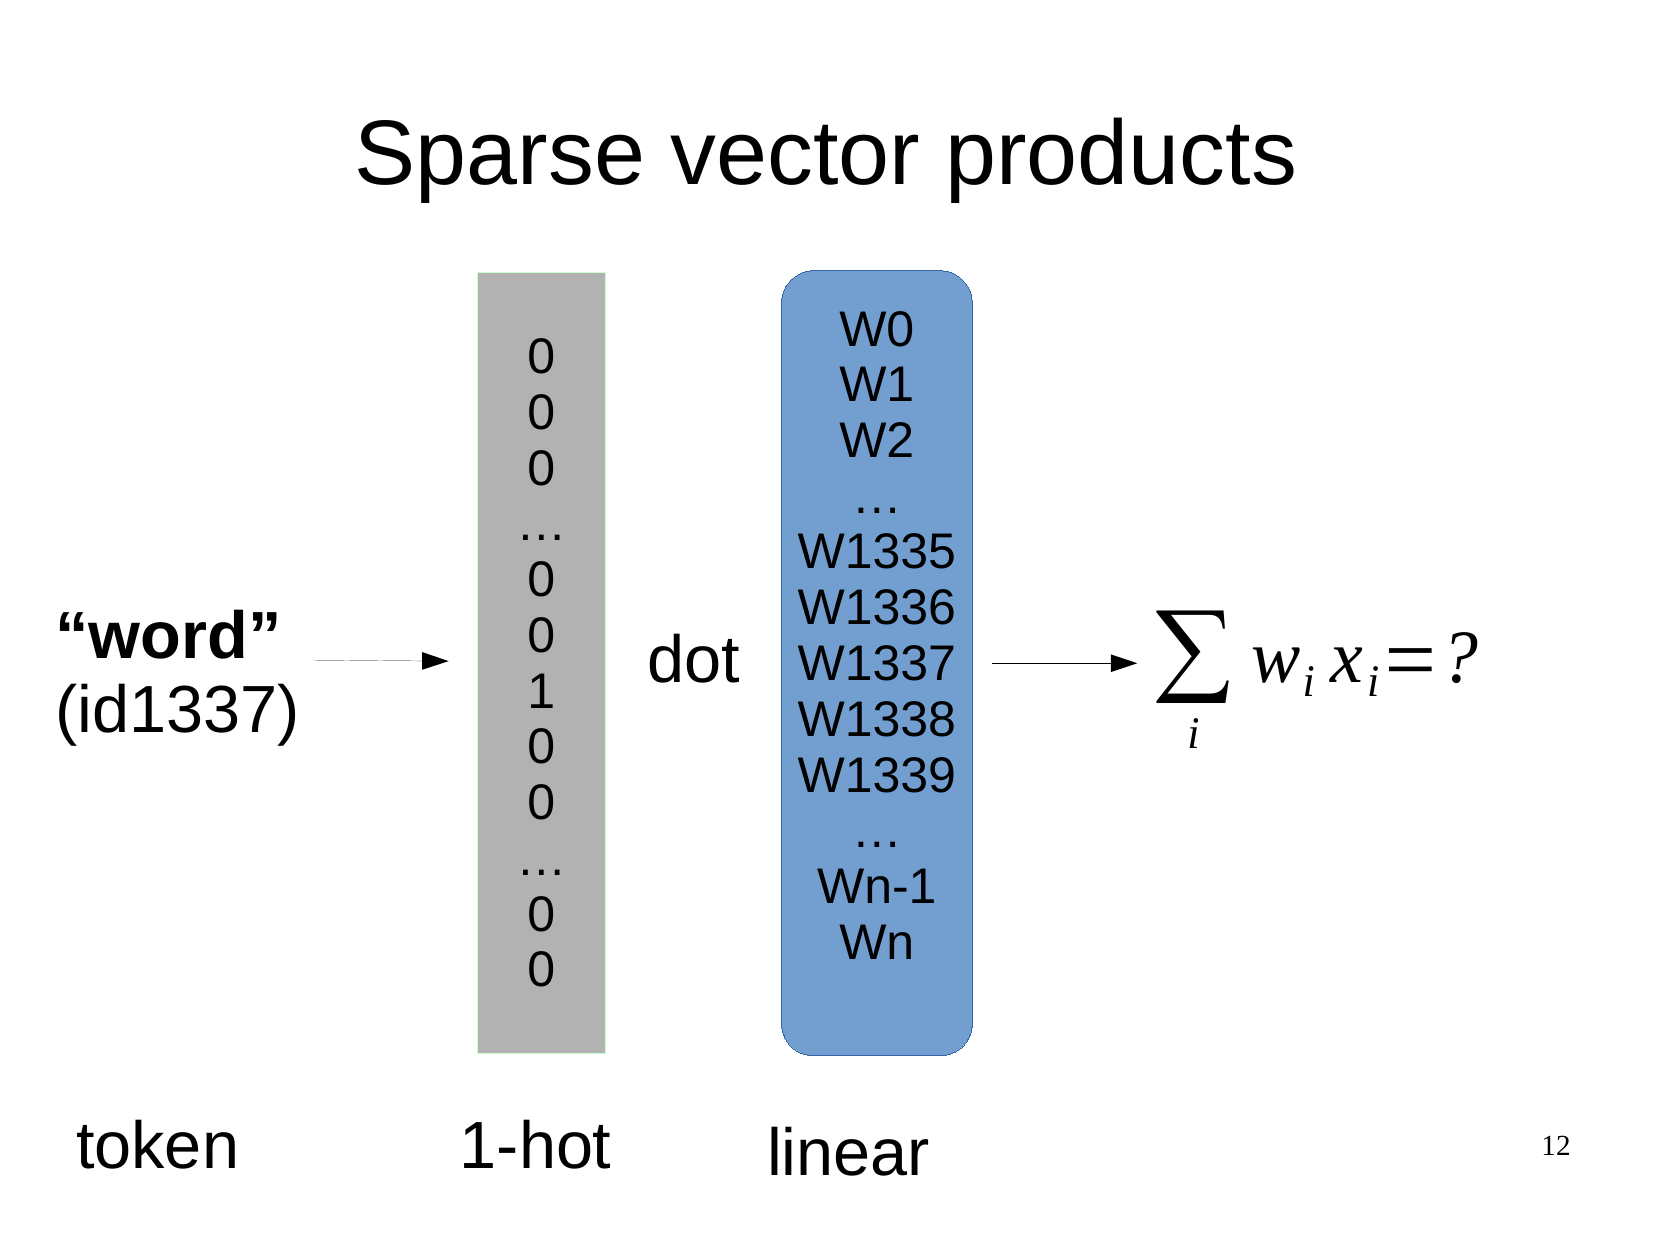

# Sparse vector products
W0
W1
W2
…
W1335
W1336
W1337
W1338
W1339
…
Wn-1
Wn
0
0
0
…
0
0
1
0
0
…
0
0
“word”
(id1337)
dot
token
1-hot
linear
12